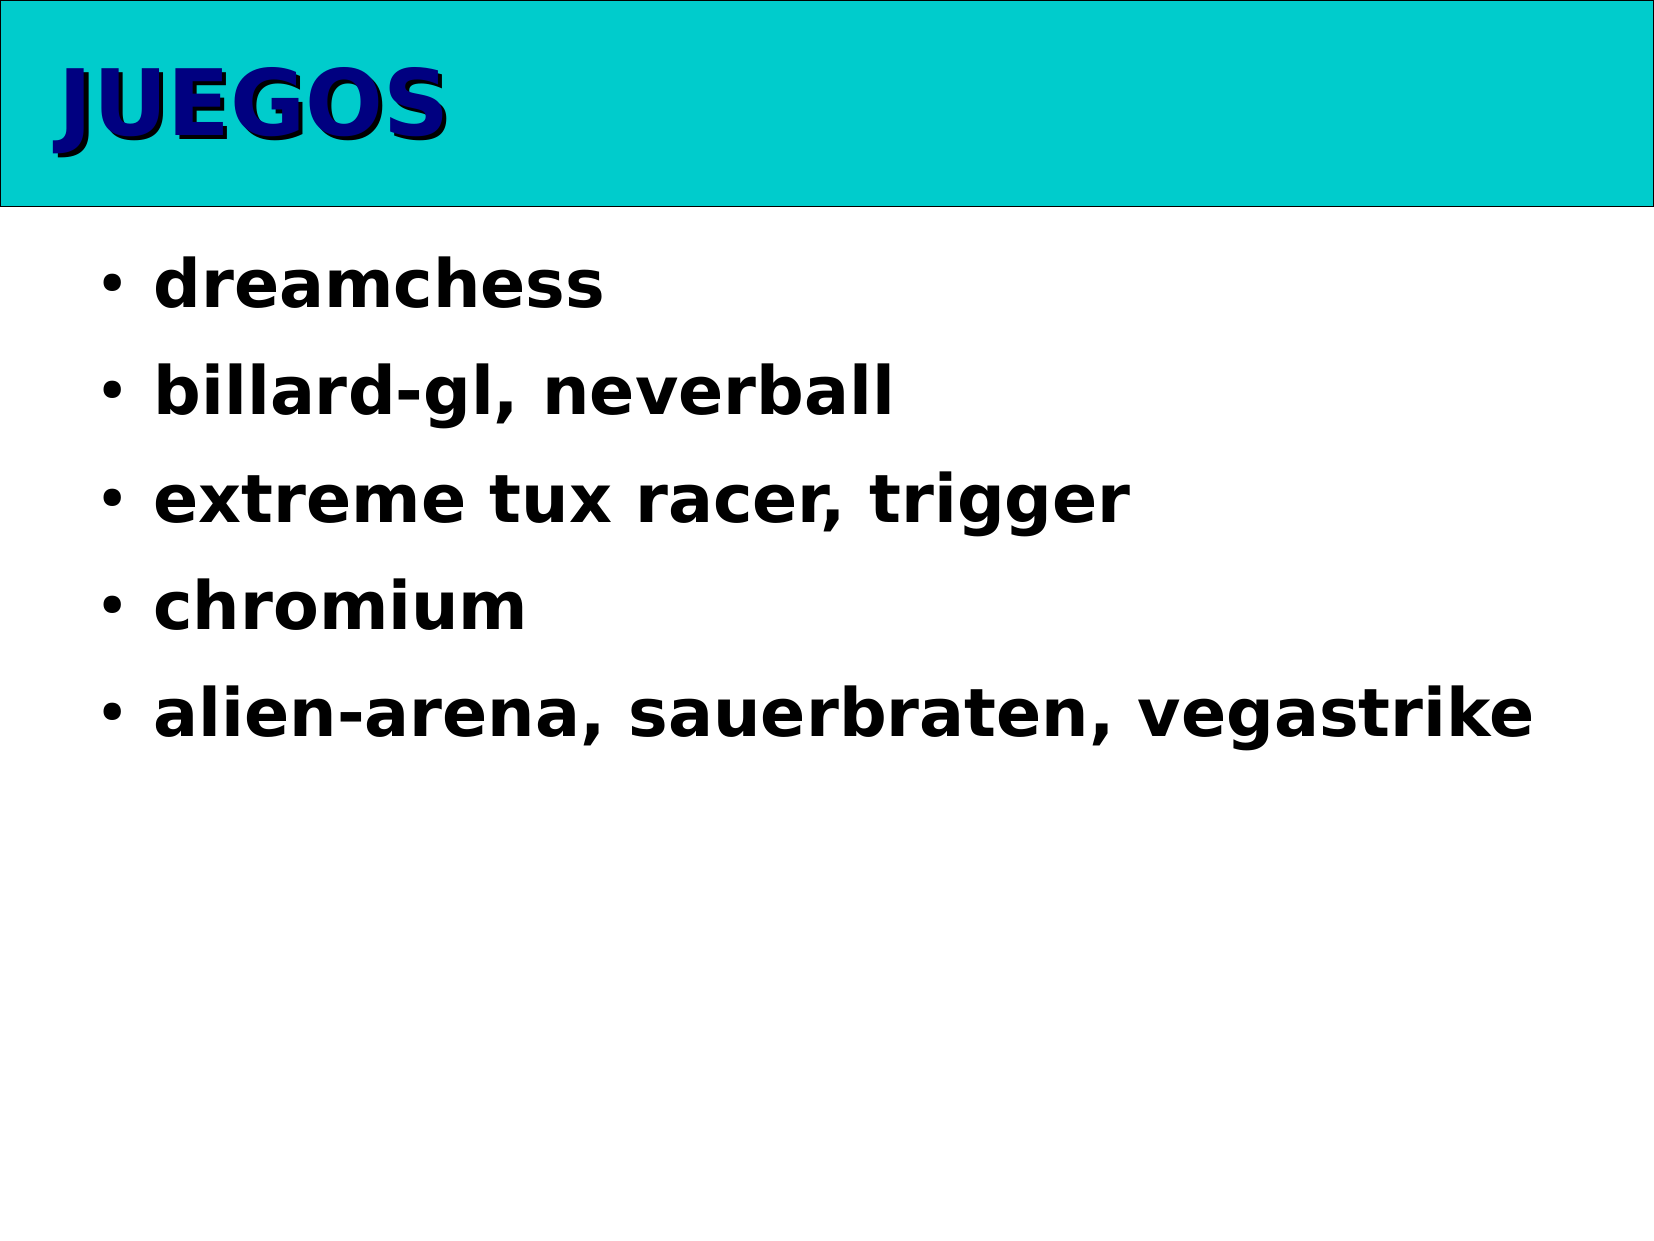

# JUEGOS
dreamchess
billard-gl, neverball
extreme tux racer, trigger
chromium
alien-arena, sauerbraten, vegastrike